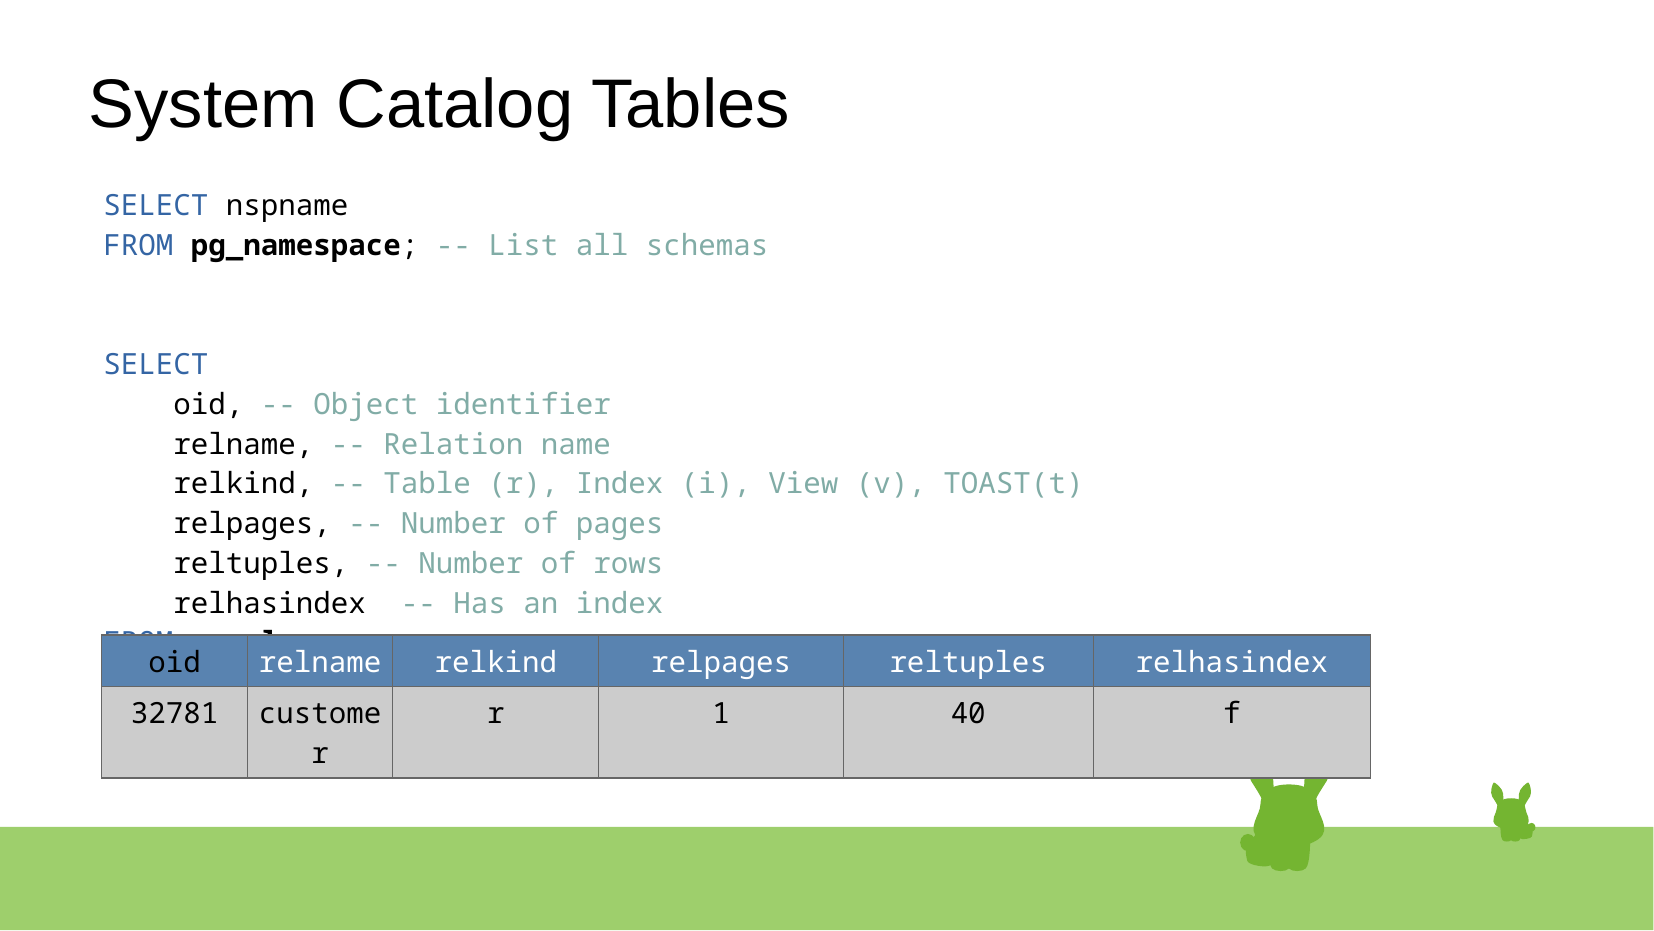

# System Catalog Tables
SELECT nspname
FROM pg_namespace; -- List all schemas
SELECT
 oid, -- Object identifier
 relname, -- Relation name
 relkind, -- Table (r), Index (i), View (v), TOAST(t)
 relpages, -- Number of pages
 reltuples, -- Number of rows
 relhasindex -- Has an index
FROM pg_class
WHERE relname = 'customer';
| oid | relname | relkind | relpages | reltuples | relhasindex |
| --- | --- | --- | --- | --- | --- |
| 32781 | customer | r | 1 | 40 | f |